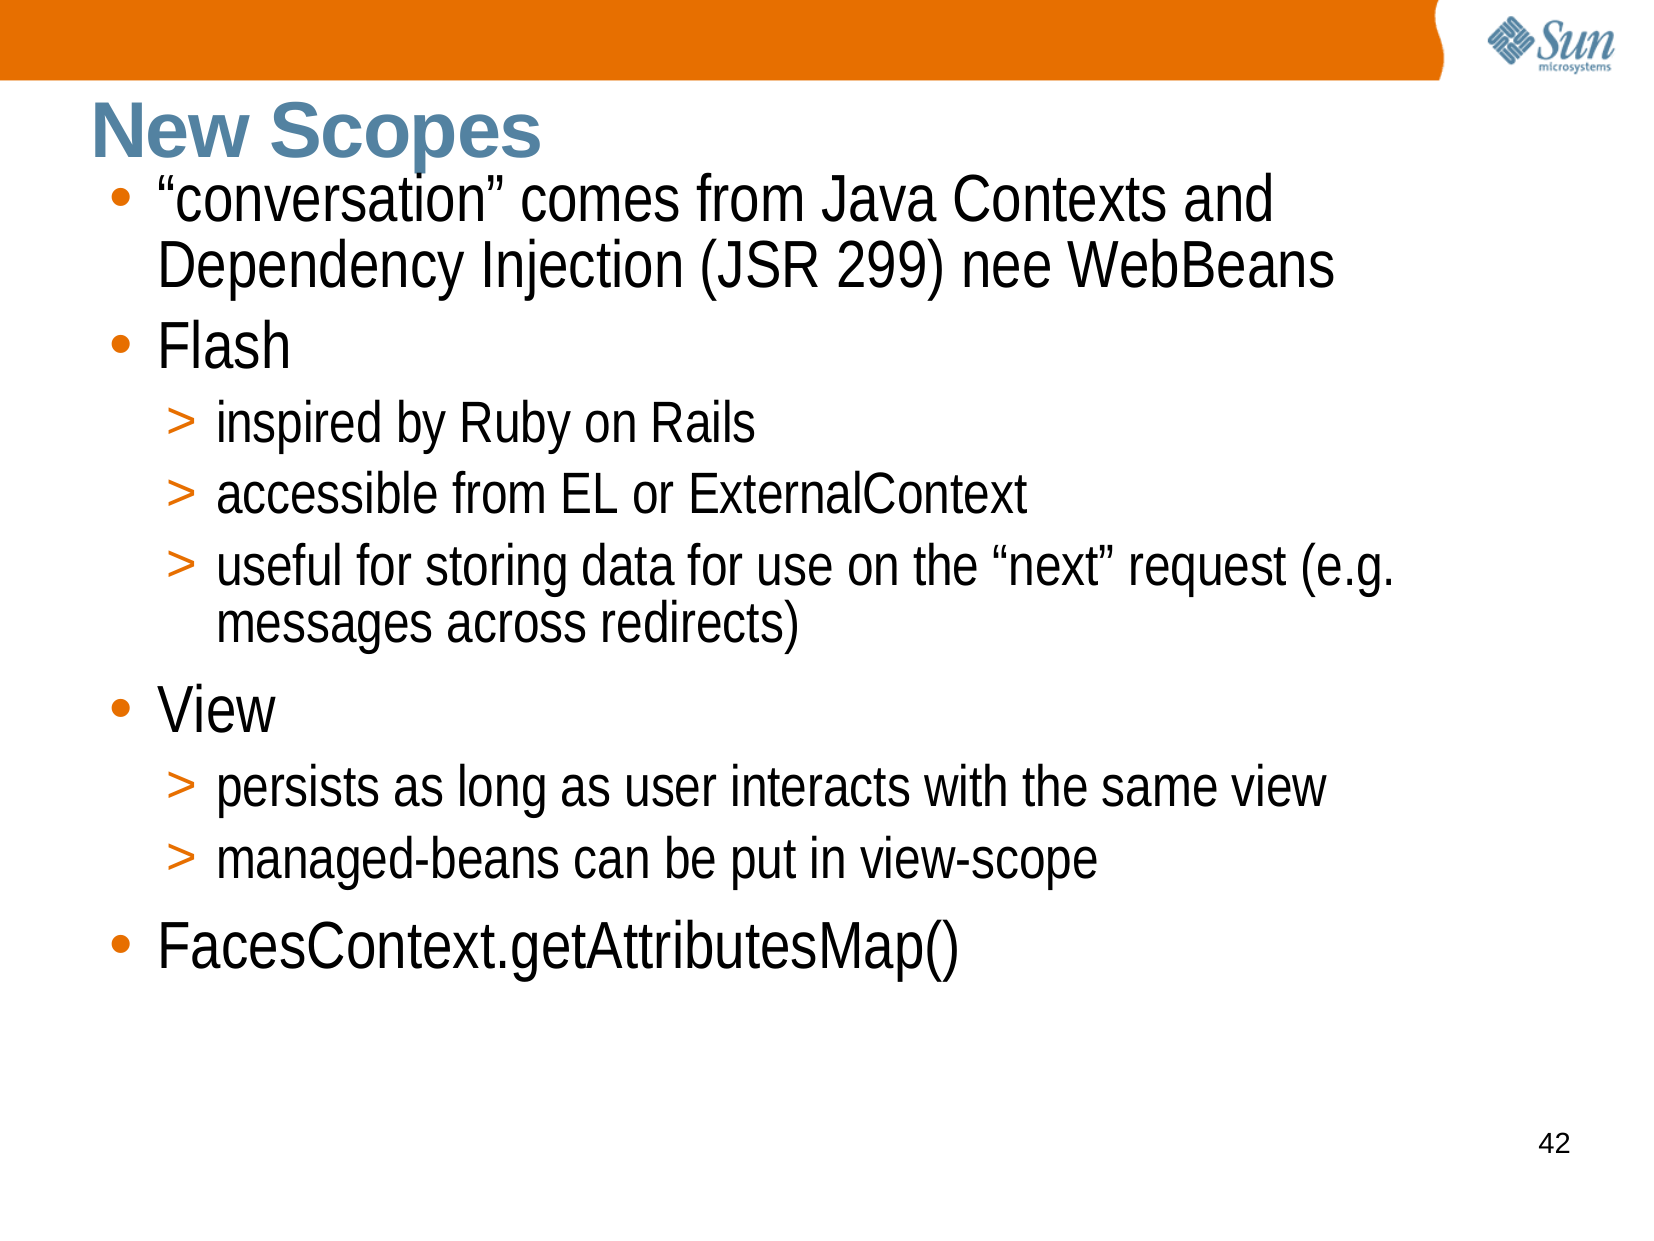

# New Scopes
“conversation” comes from Java Contexts and Dependency Injection (JSR 299) nee WebBeans
Flash
inspired by Ruby on Rails
accessible from EL or ExternalContext
useful for storing data for use on the “next” request (e.g. messages across redirects)
View
persists as long as user interacts with the same view
managed-beans can be put in view-scope
FacesContext.getAttributesMap()
42